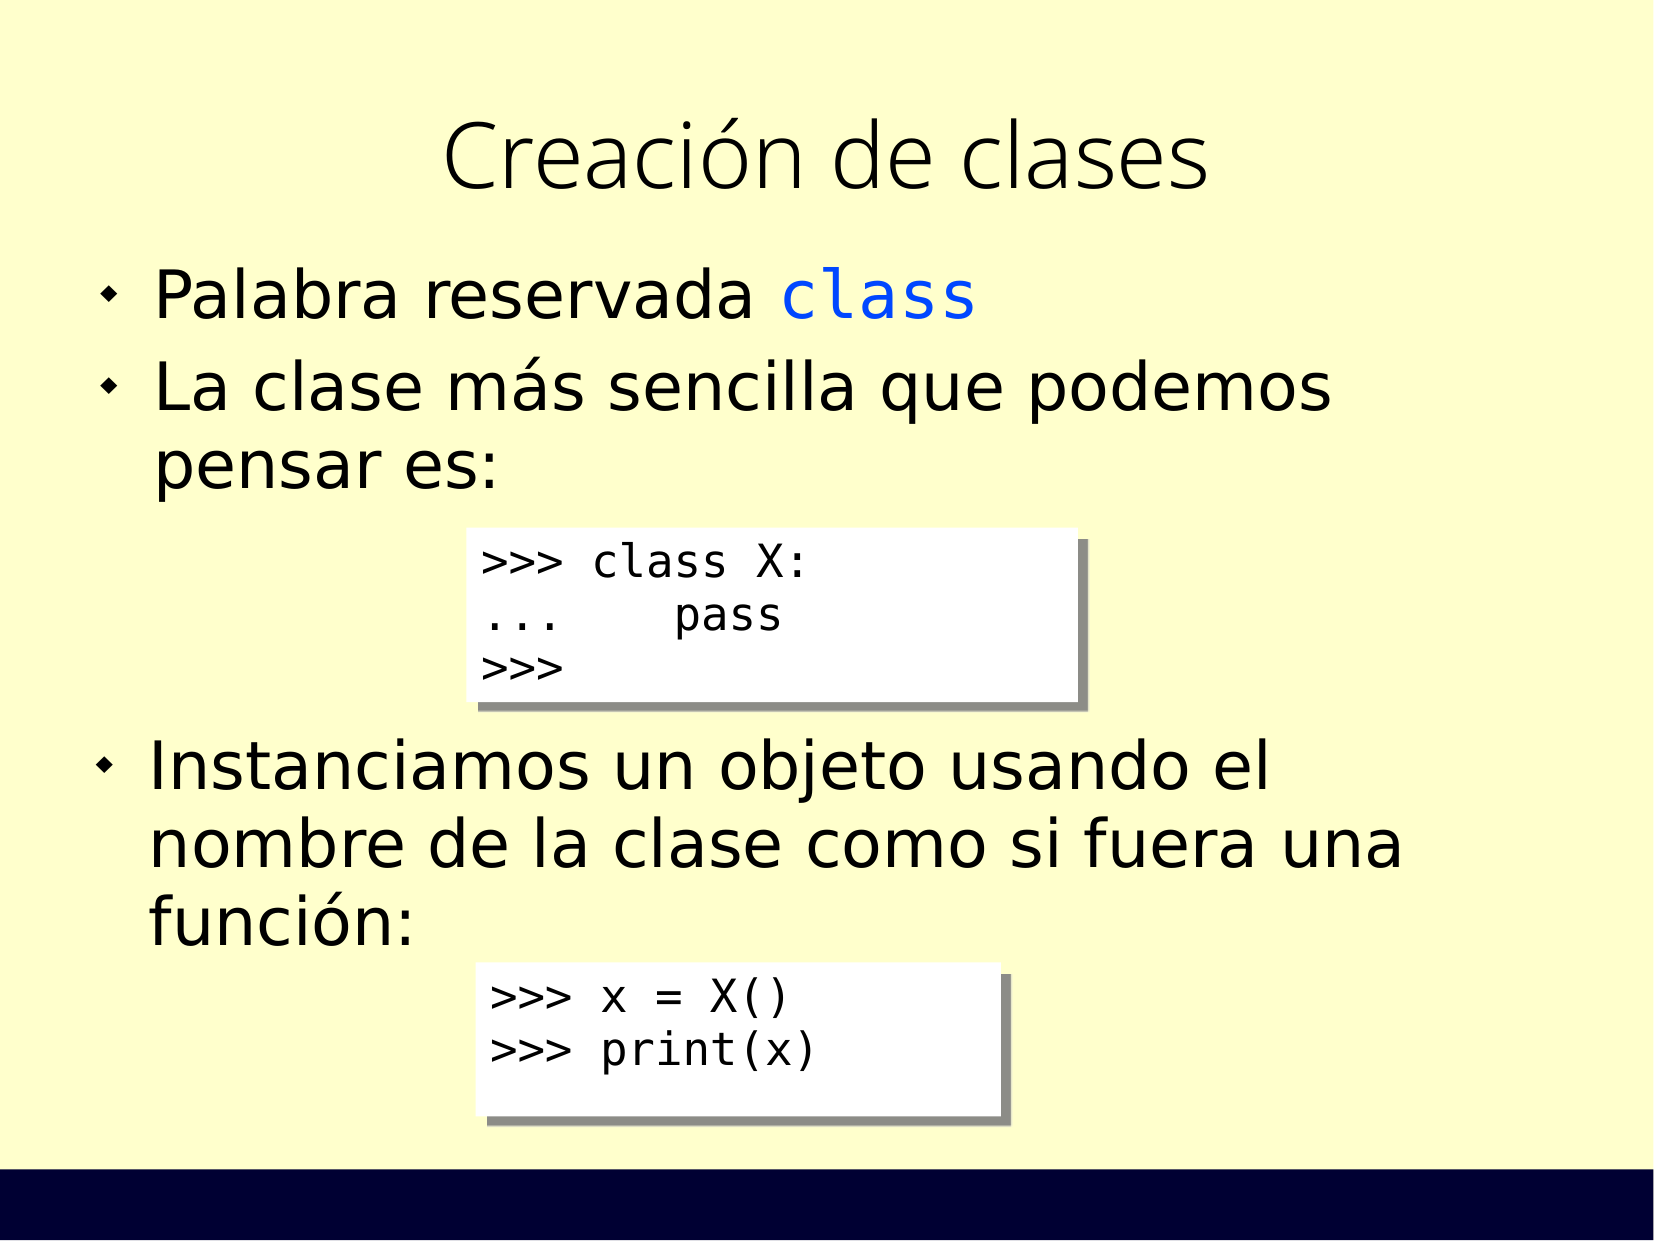

# Creación de clases
Palabra reservada class
La clase más sencilla que podemos pensar es:
>>> class X:
... pass
>>>
Instanciamos un objeto usando el nombre de la clase como si fuera una función:
>>> x = X()
>>> print(x)